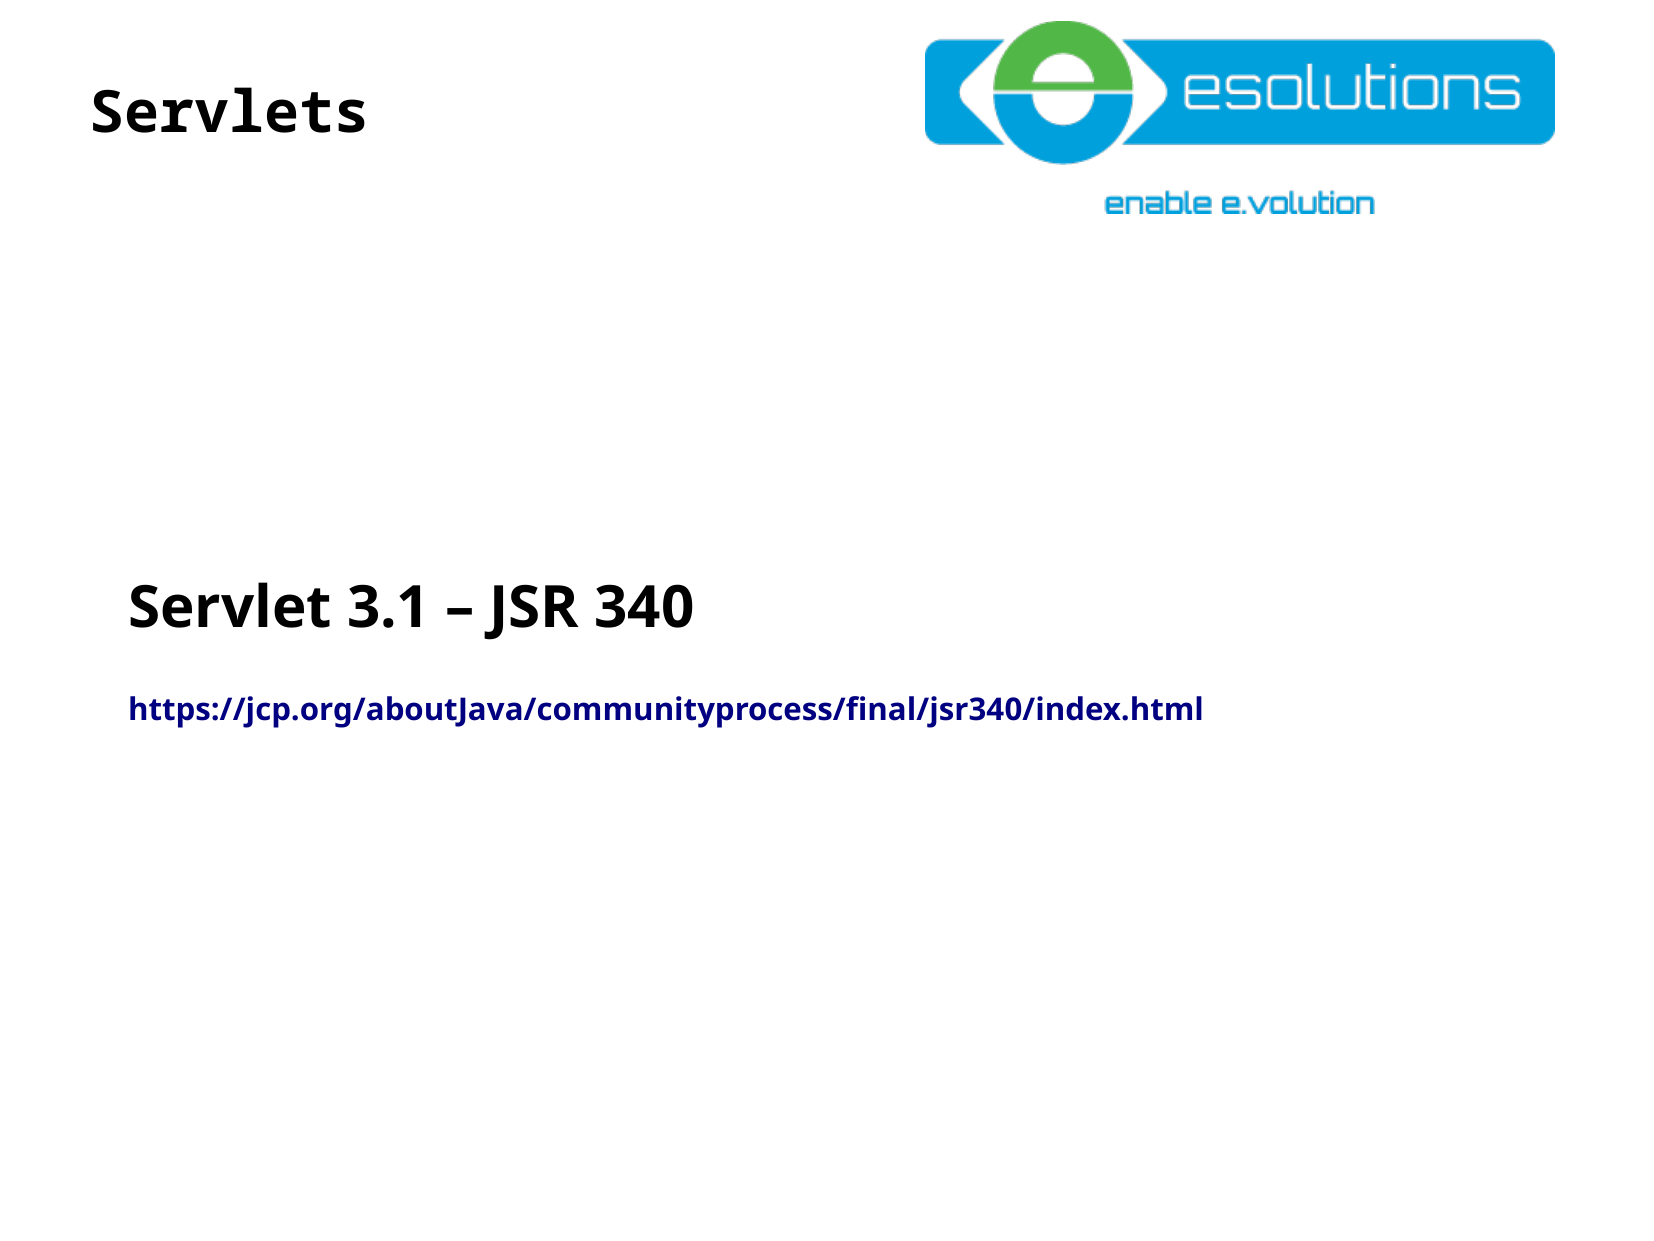

#
Servlets
Servlet 3.1 – JSR 340
https://jcp.org/aboutJava/communityprocess/final/jsr340/index.html